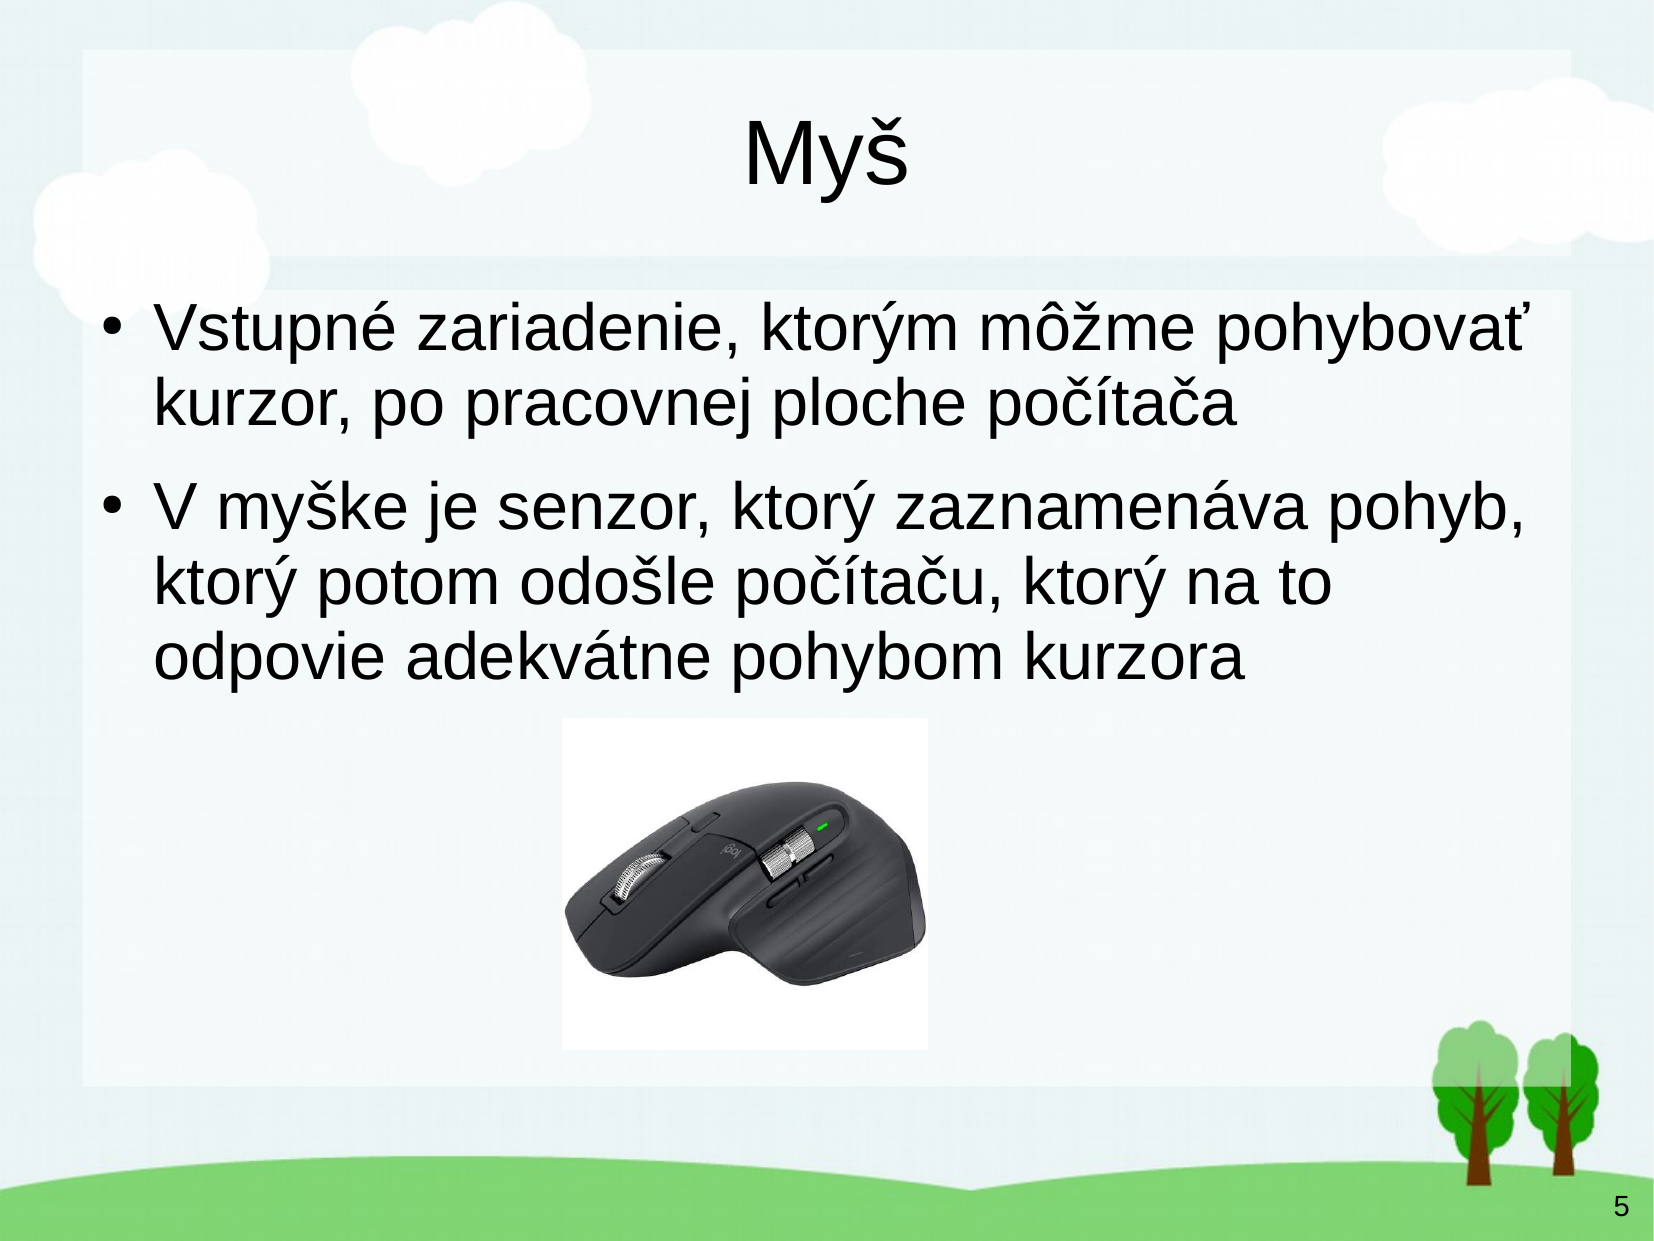

# Myš
Vstupné zariadenie, ktorým môžme pohybovať kurzor, po pracovnej ploche počítača
V myške je senzor, ktorý zaznamenáva pohyb, ktorý potom odošle počítaču, ktorý na to odpovie adekvátne pohybom kurzora
5